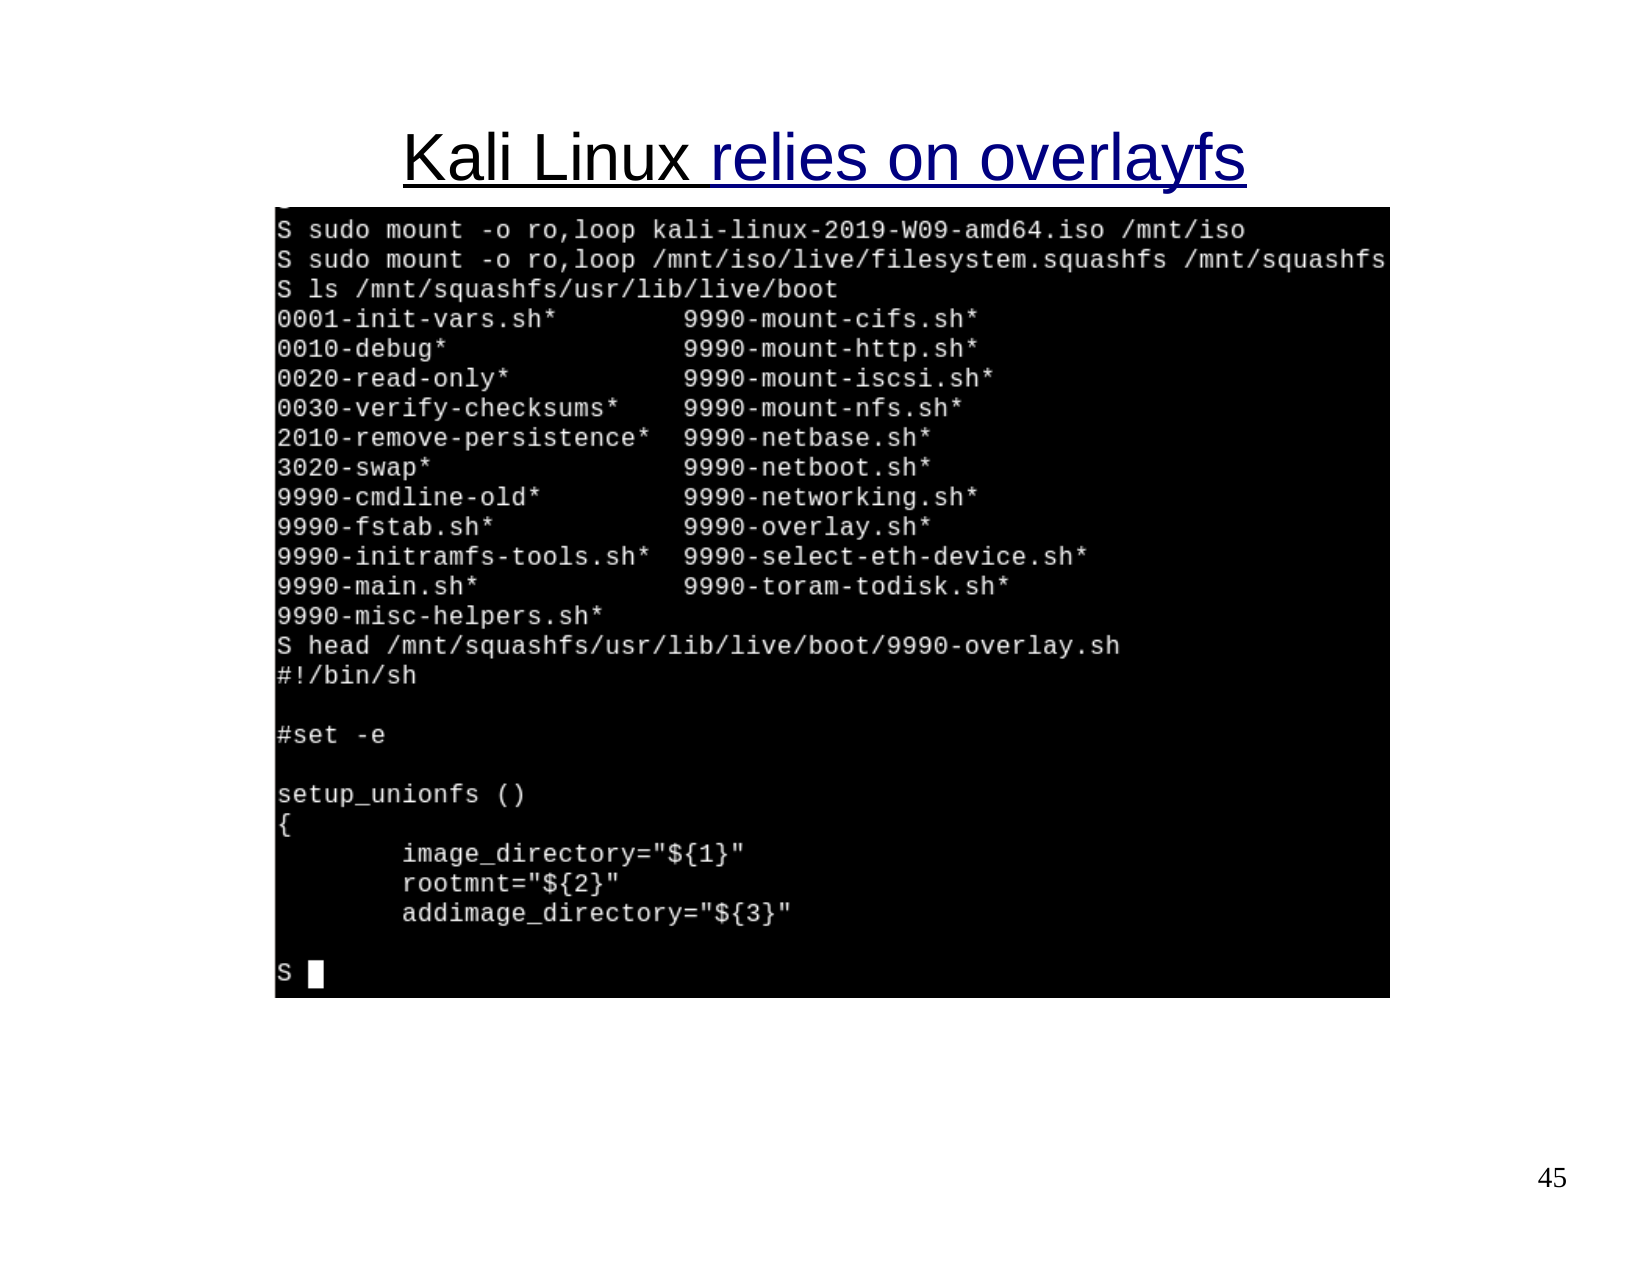

# Kali Linux relies on overlayfs
45